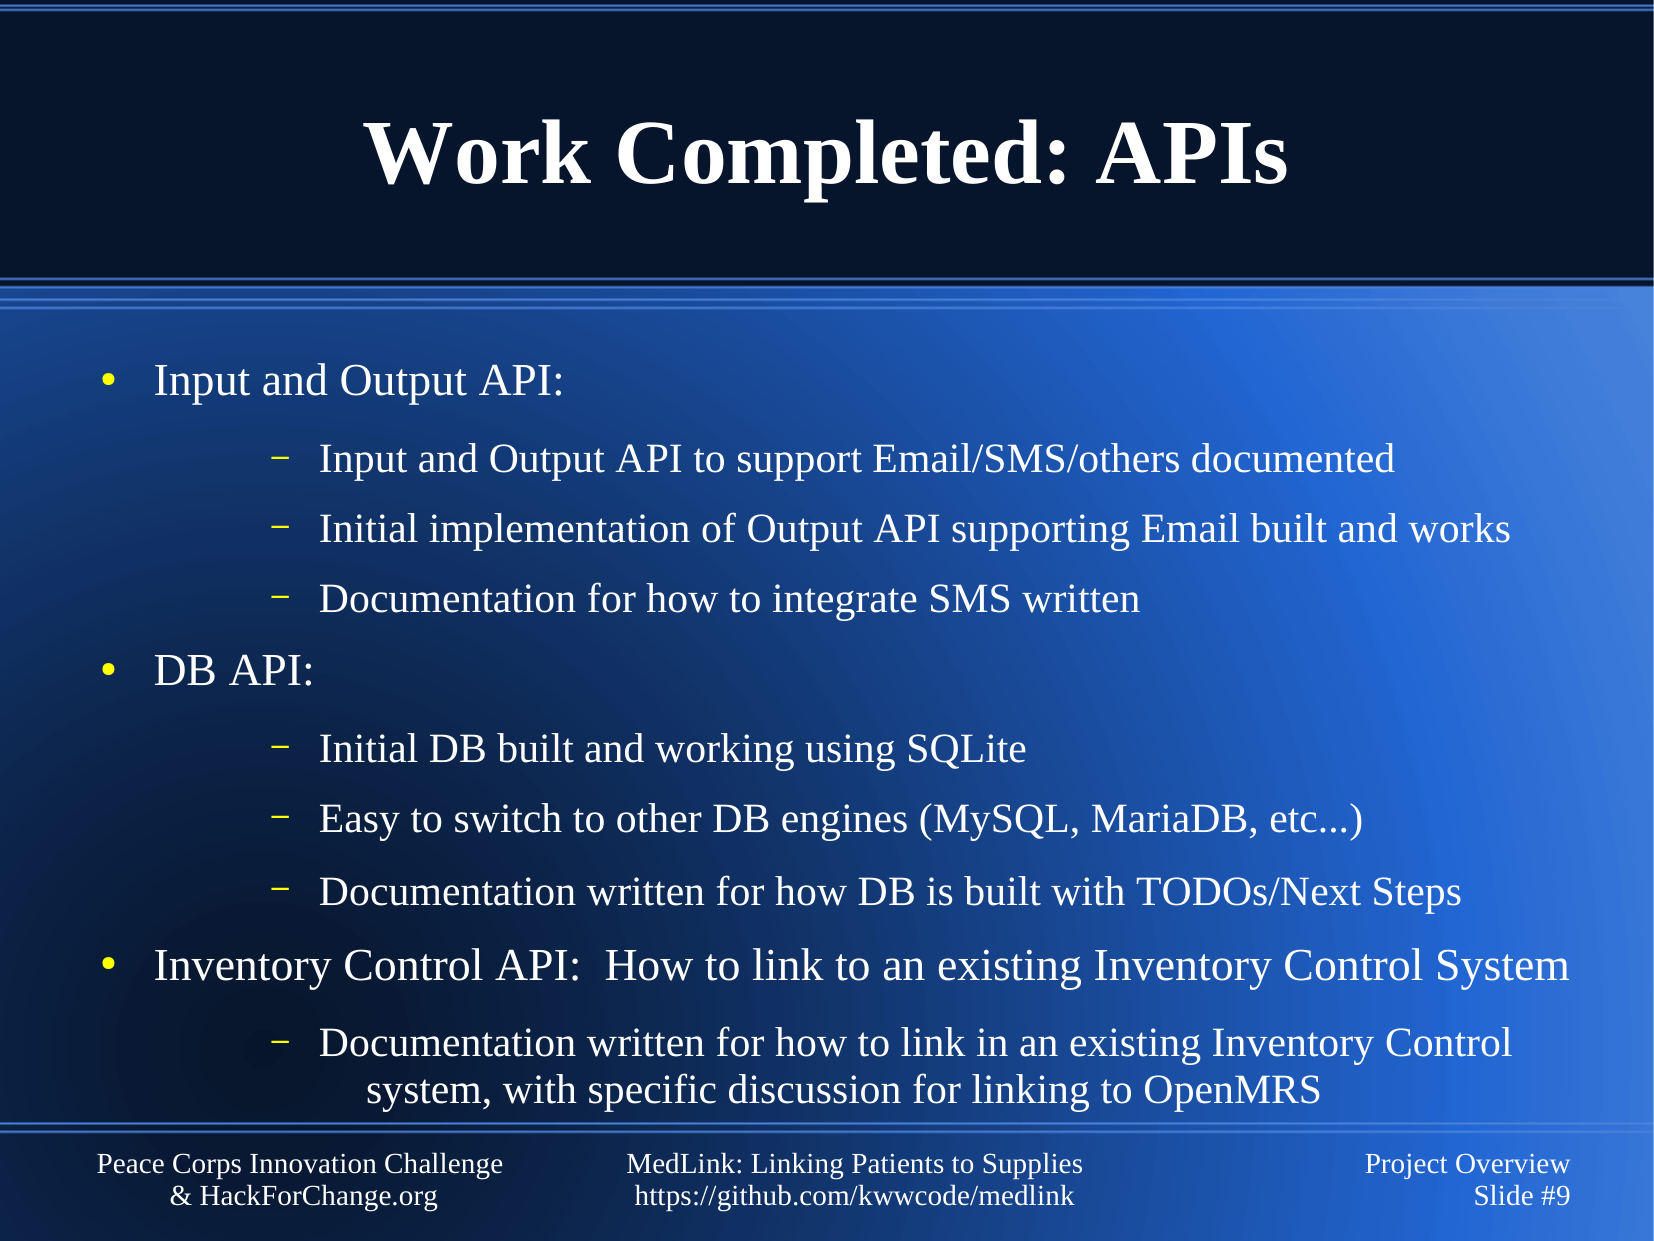

# Work Completed: APIs
Input and Output API:
Input and Output API to support Email/SMS/others documented
Initial implementation of Output API supporting Email built and works
Documentation for how to integrate SMS written
DB API:
Initial DB built and working using SQLite
Easy to switch to other DB engines (MySQL, MariaDB, etc...)
Documentation written for how DB is built with TODOs/Next Steps
Inventory Control API: How to link to an existing Inventory Control System
Documentation written for how to link in an existing Inventory Control system, with specific discussion for linking to OpenMRS
9